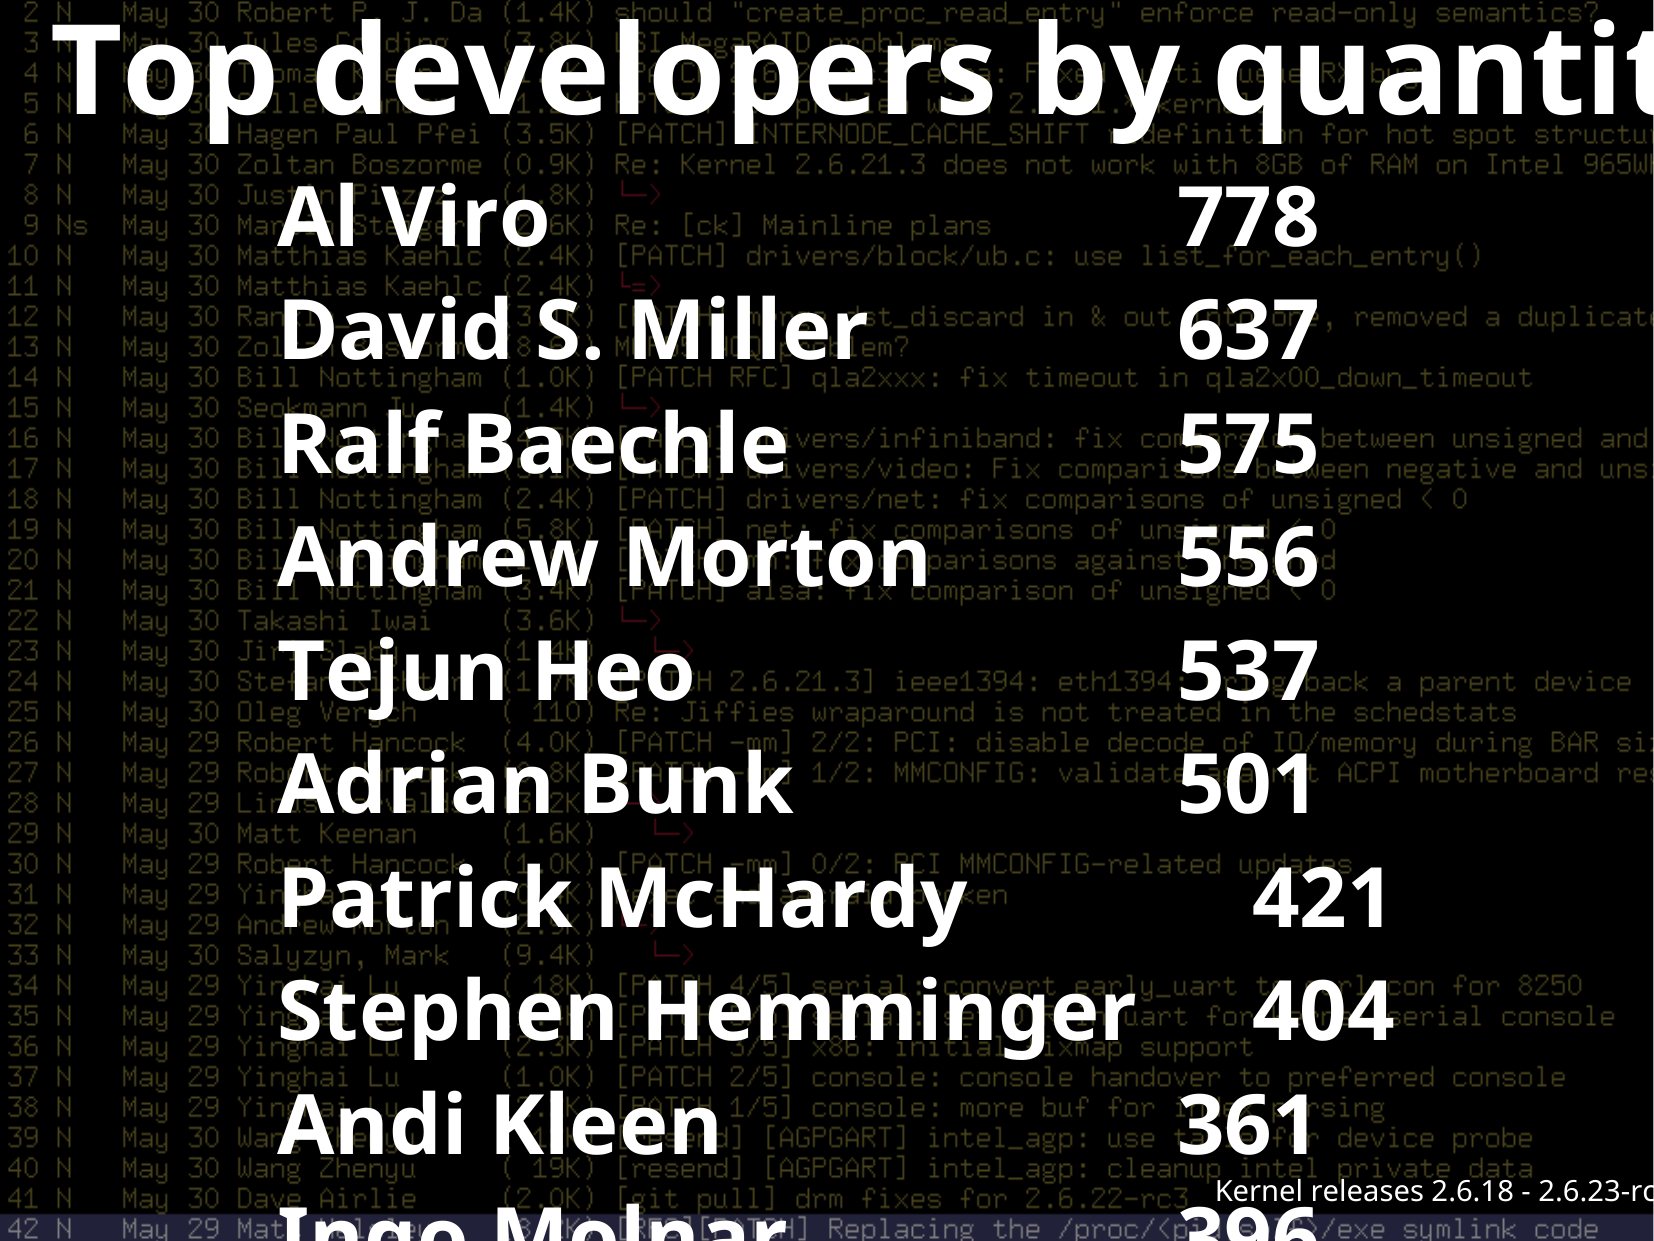

Top developers by quantity
Al Viro									778
David S. Miller					637
Ralf Baechle						575
Andrew Morton				556
Tejun Heo							537
Adrian Bunk						501
Patrick McHardy				421
Stephen Hemminger		404
Andi Kleen							361
Ingo Molnar						396
Kernel releases 2.6.18 - 2.6.23-rc8